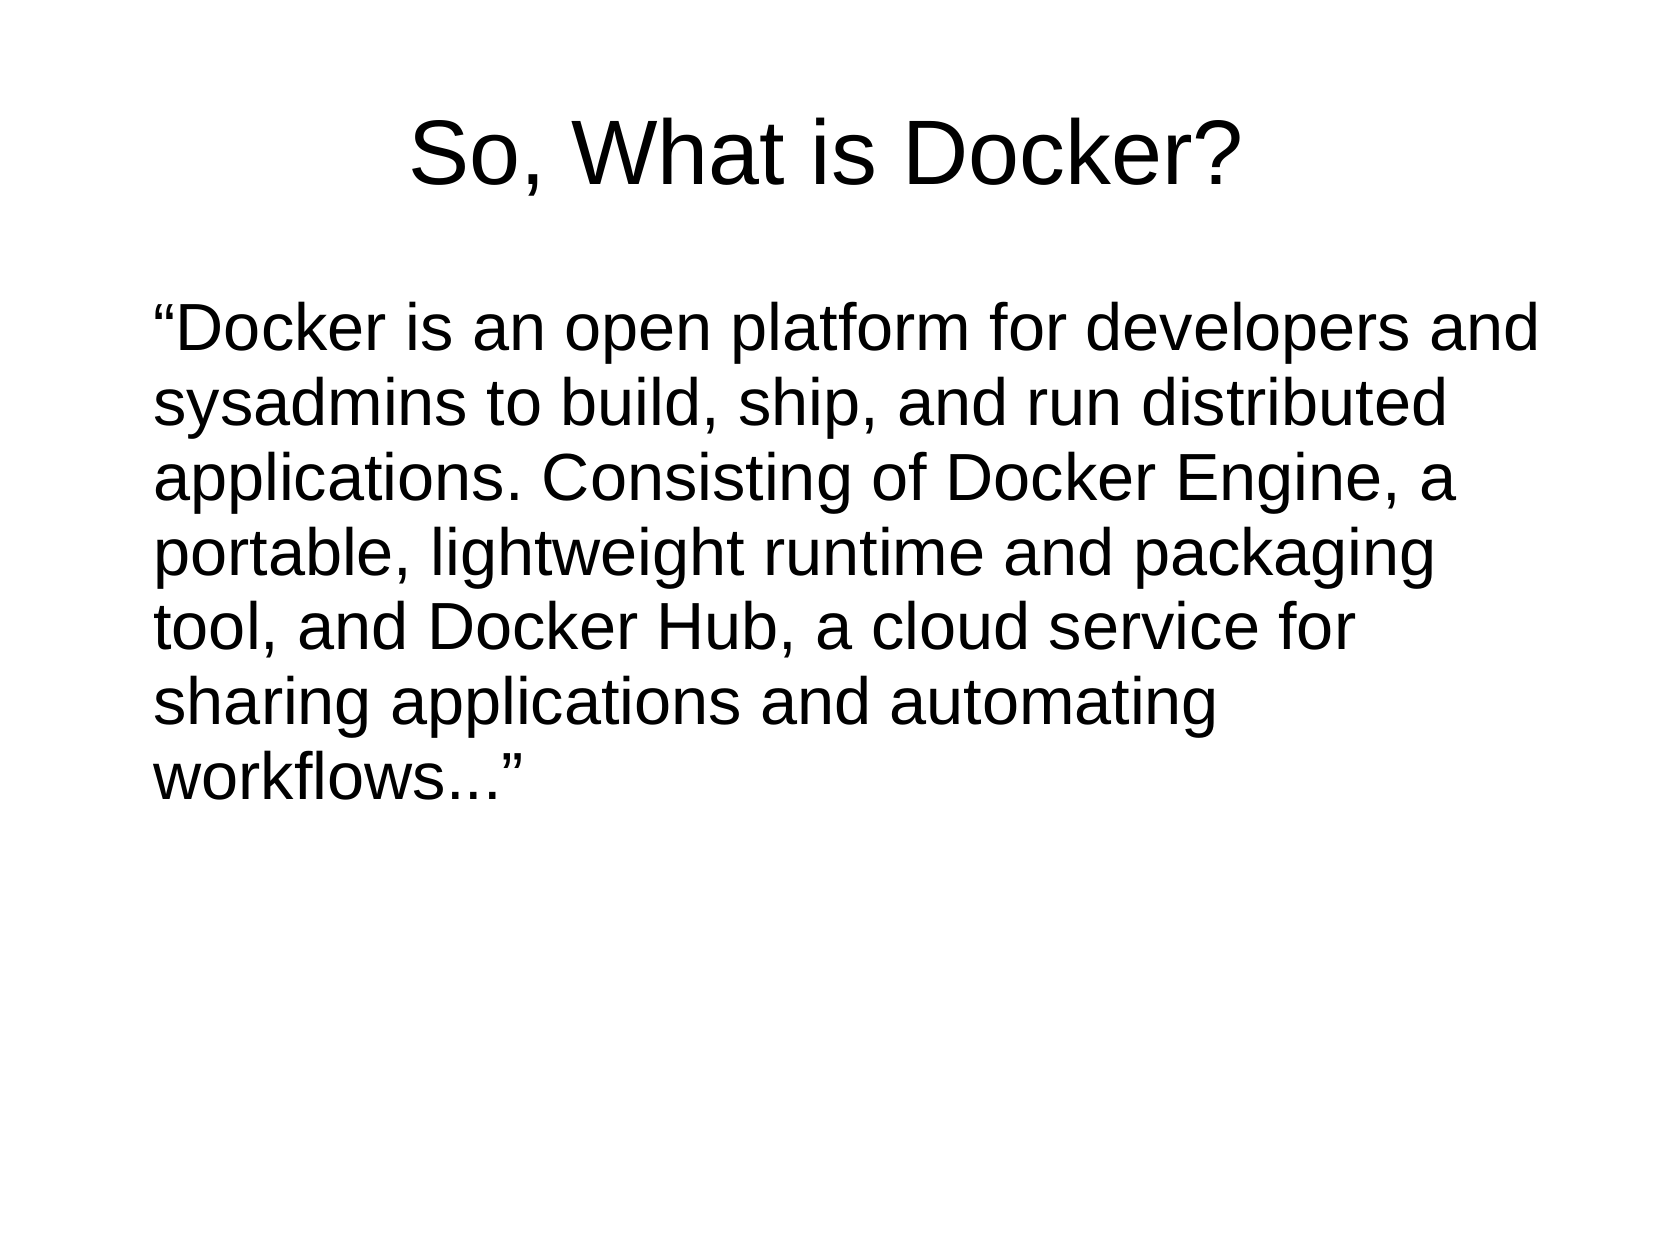

# So, What is Docker?
“Docker is an open platform for developers and sysadmins to build, ship, and run distributed applications. Consisting of Docker Engine, a portable, lightweight runtime and packaging tool, and Docker Hub, a cloud service for sharing applications and automating workflows...”